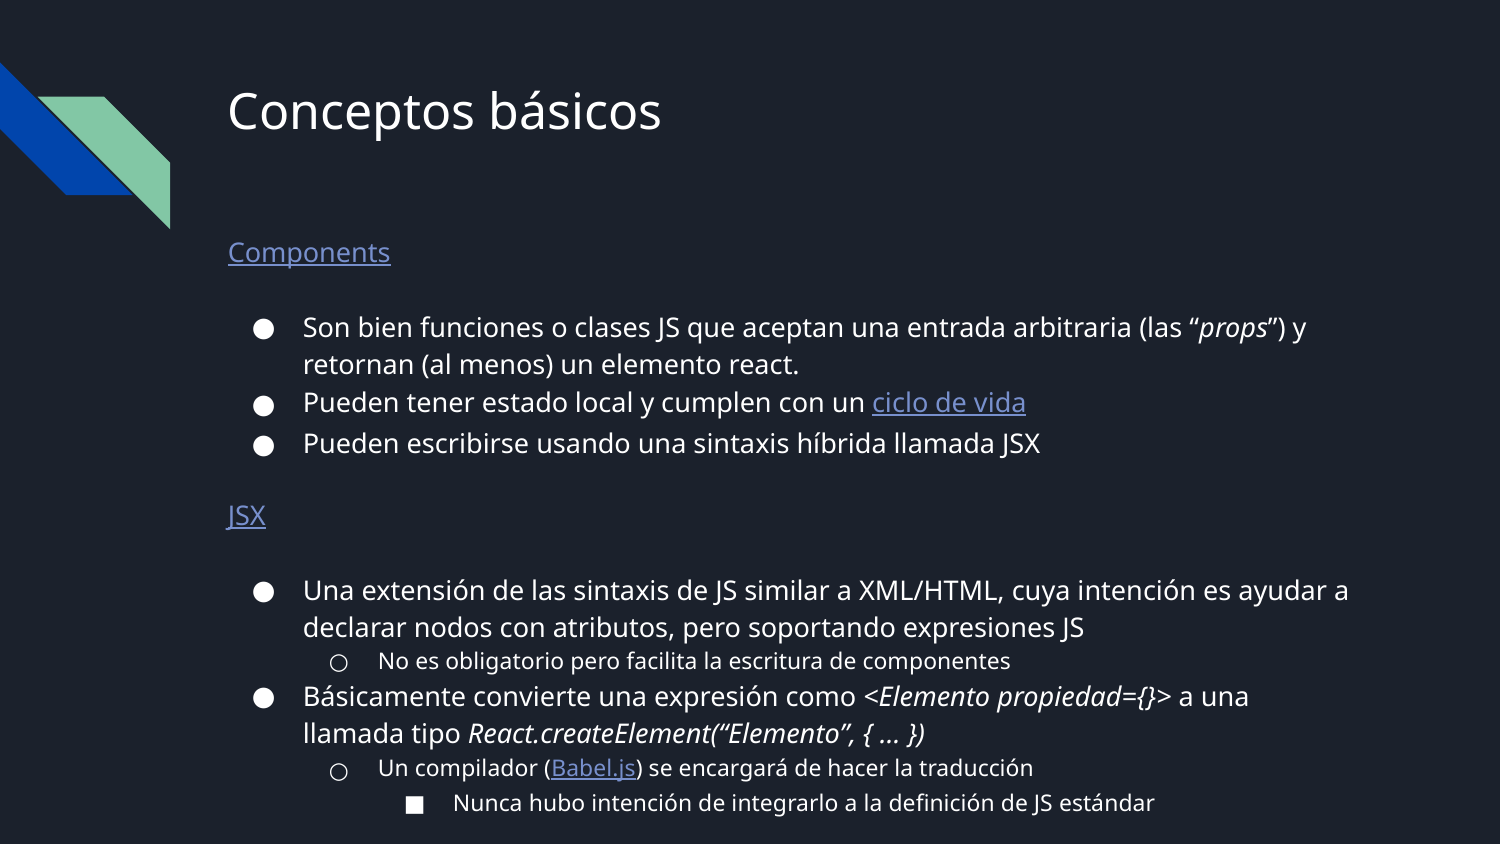

# Conceptos básicos
Components
Son bien funciones o clases JS que aceptan una entrada arbitraria (las “props”) y retornan (al menos) un elemento react.
Pueden tener estado local y cumplen con un ciclo de vida
Pueden escribirse usando una sintaxis híbrida llamada JSX
JSX
Una extensión de las sintaxis de JS similar a XML/HTML, cuya intención es ayudar a declarar nodos con atributos, pero soportando expresiones JS
No es obligatorio pero facilita la escritura de componentes
Básicamente convierte una expresión como <Elemento propiedad={}> a una llamada tipo React.createElement(“Elemento”, { … })
Un compilador (Babel.js) se encargará de hacer la traducción
Nunca hubo intención de integrarlo a la definición de JS estándar